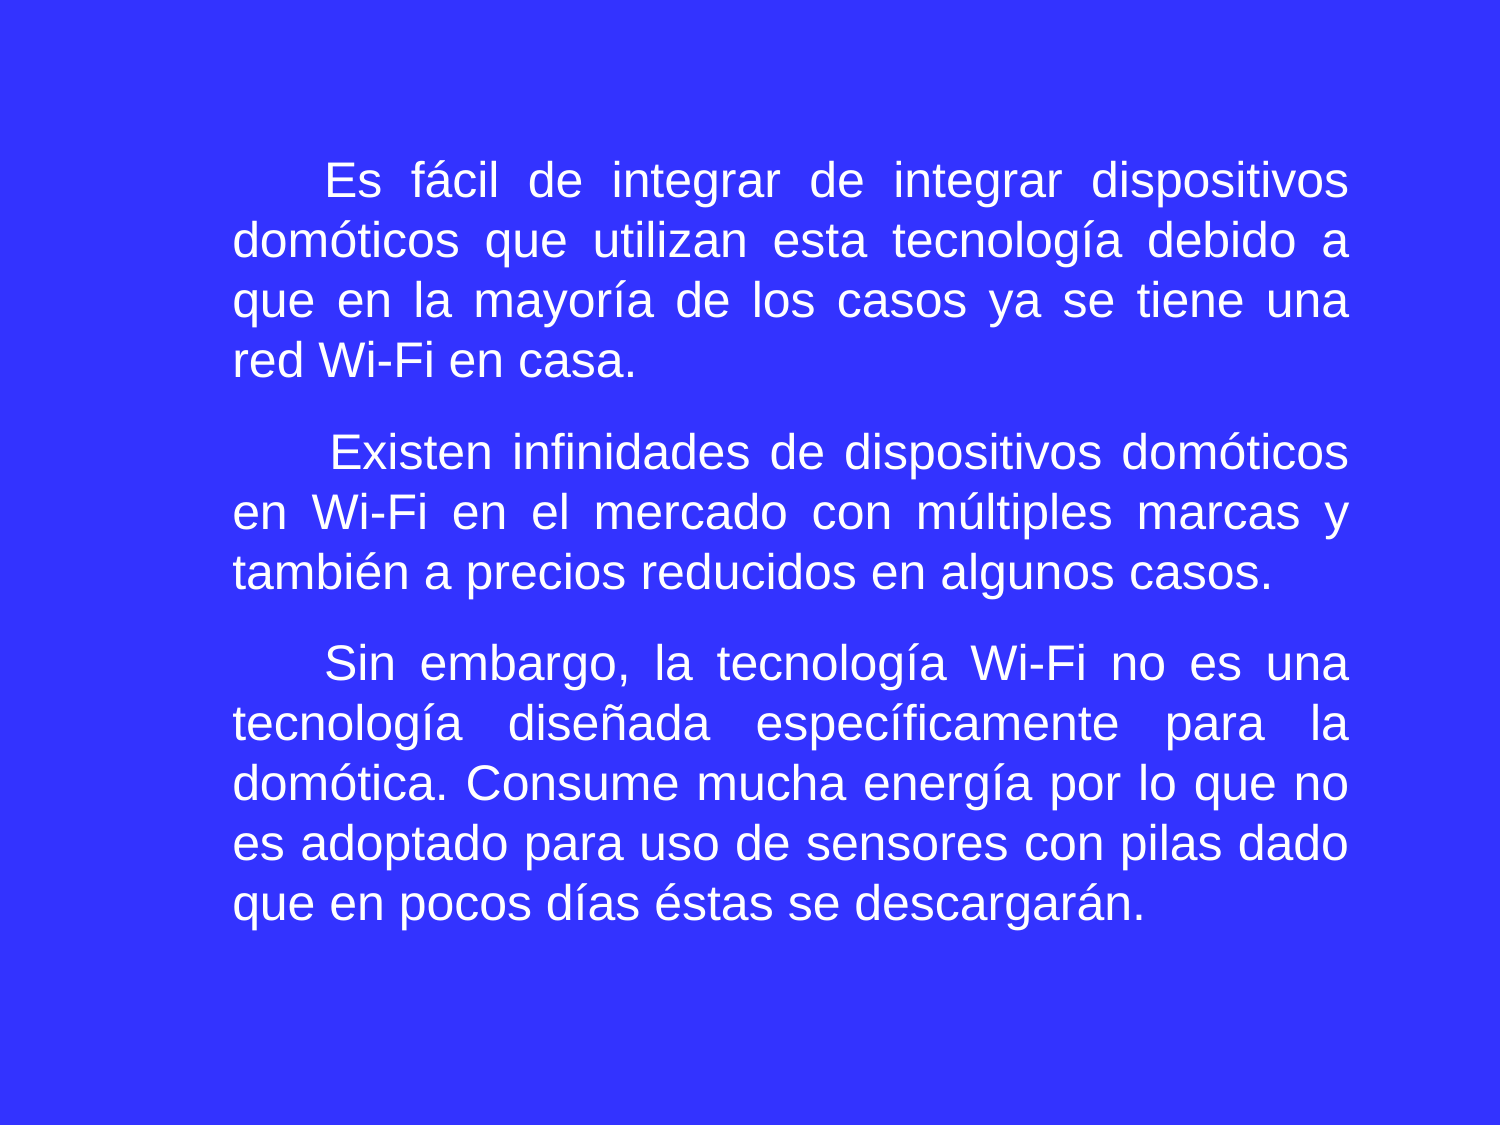

Es fácil de integrar de integrar dispositivos 	domóticos que utilizan esta tecnología debido a 	que en la mayoría de los casos ya se tiene una 	red Wi-Fi en casa.
 		Existen infinidades de dispositivos domóticos 	en Wi-Fi en el mercado con múltiples marcas y 	también a precios reducidos en algunos casos.
		Sin embargo, la tecnología Wi-Fi no es una 	tecnología diseñada específicamente para la 	domótica. Consume mucha energía por lo que no 	es adoptado para uso de sensores con pilas dado 	que en pocos días éstas se descargarán.